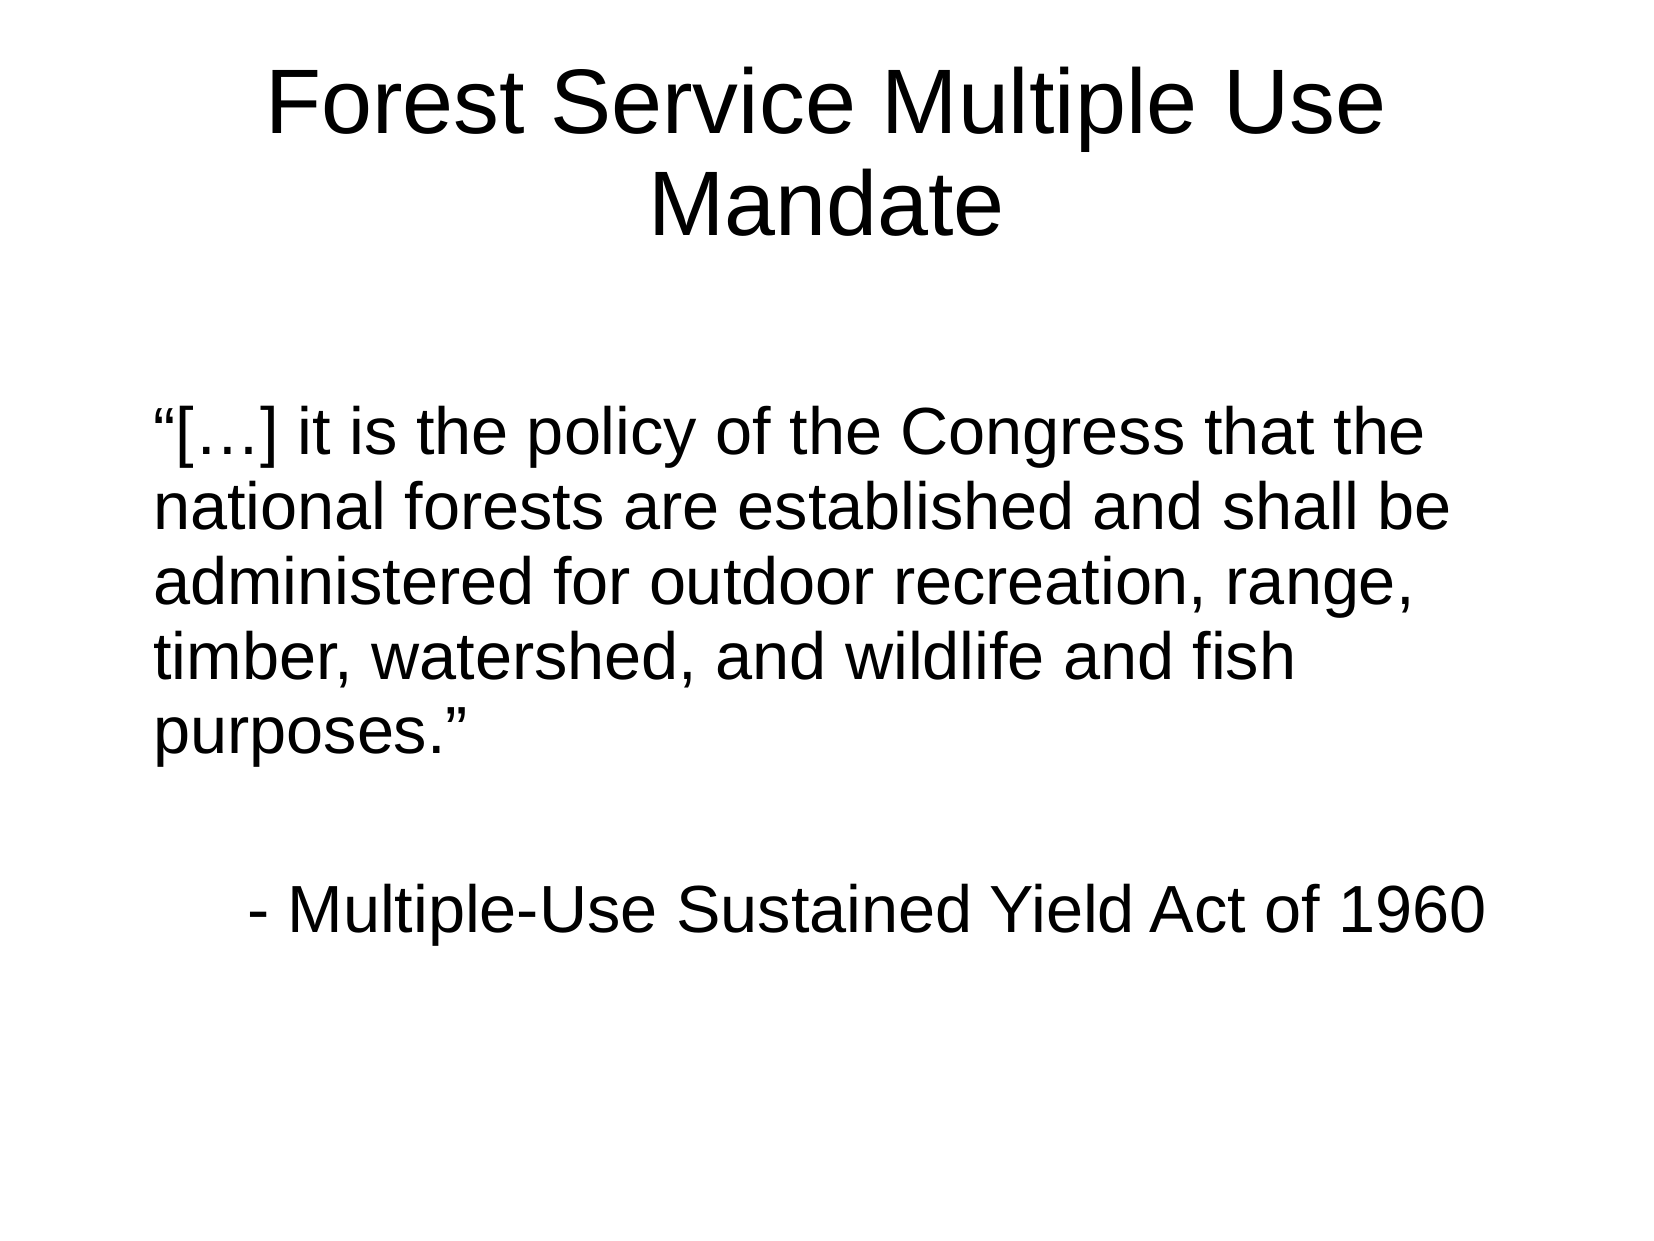

# Forest Service Multiple Use Mandate
“[…] it is the policy of the Congress that the national forests are established and shall be administered for outdoor recreation, range, timber, watershed, and wildlife and fish purposes.”
	 - Multiple-Use Sustained Yield Act of 1960